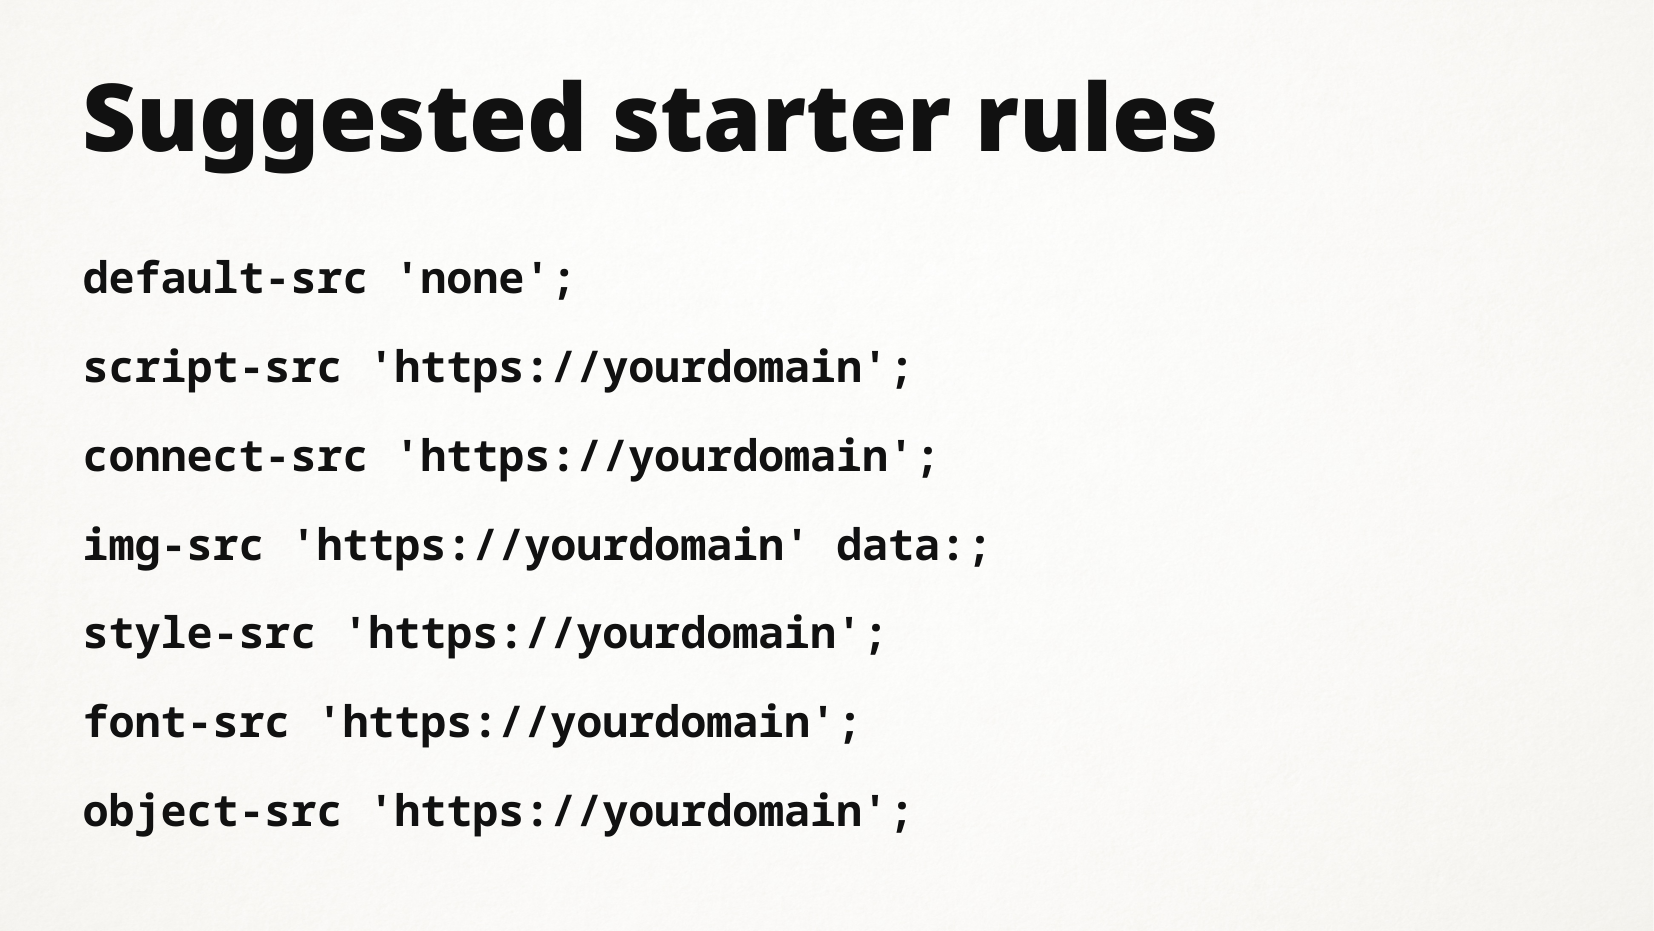

# Suggested starter rules
default-src 'none';
script-src 'https://yourdomain';
connect-src 'https://yourdomain';
img-src 'https://yourdomain' data:;
style-src 'https://yourdomain';
font-src 'https://yourdomain';
object-src 'https://yourdomain';